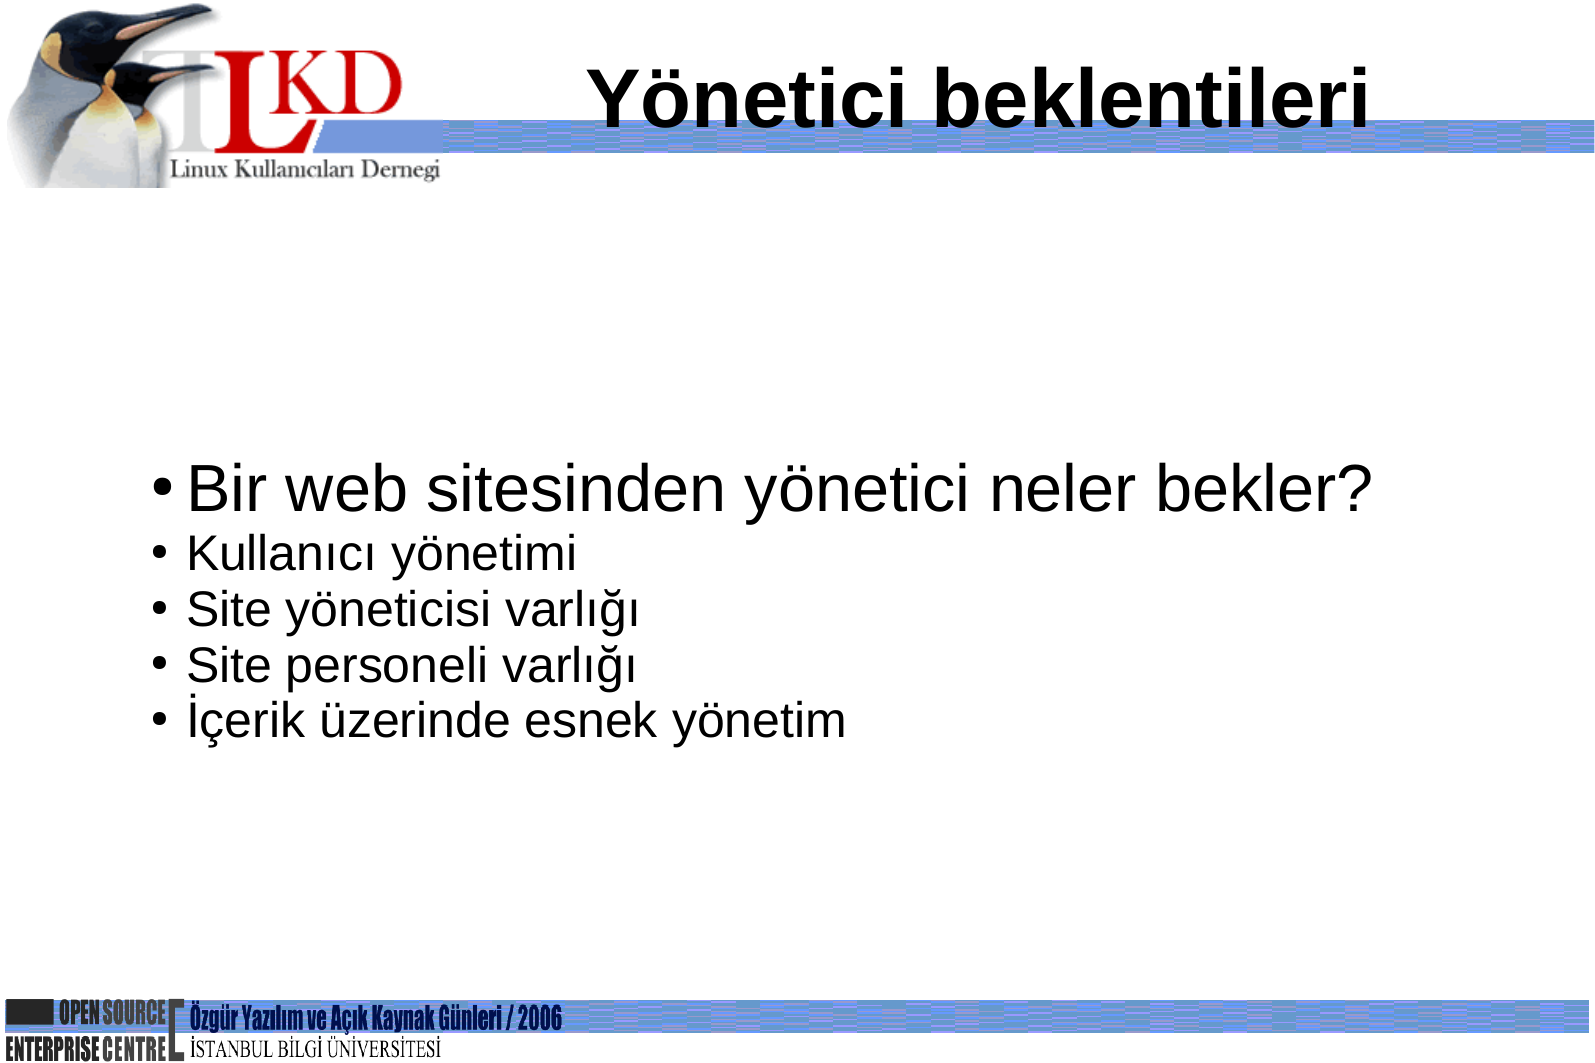

# Yönetici beklentileri
Bir web sitesinden yönetici neler bekler?
Kullanıcı yönetimi
Site yöneticisi varlığı
Site personeli varlığı
İçerik üzerinde esnek yönetim